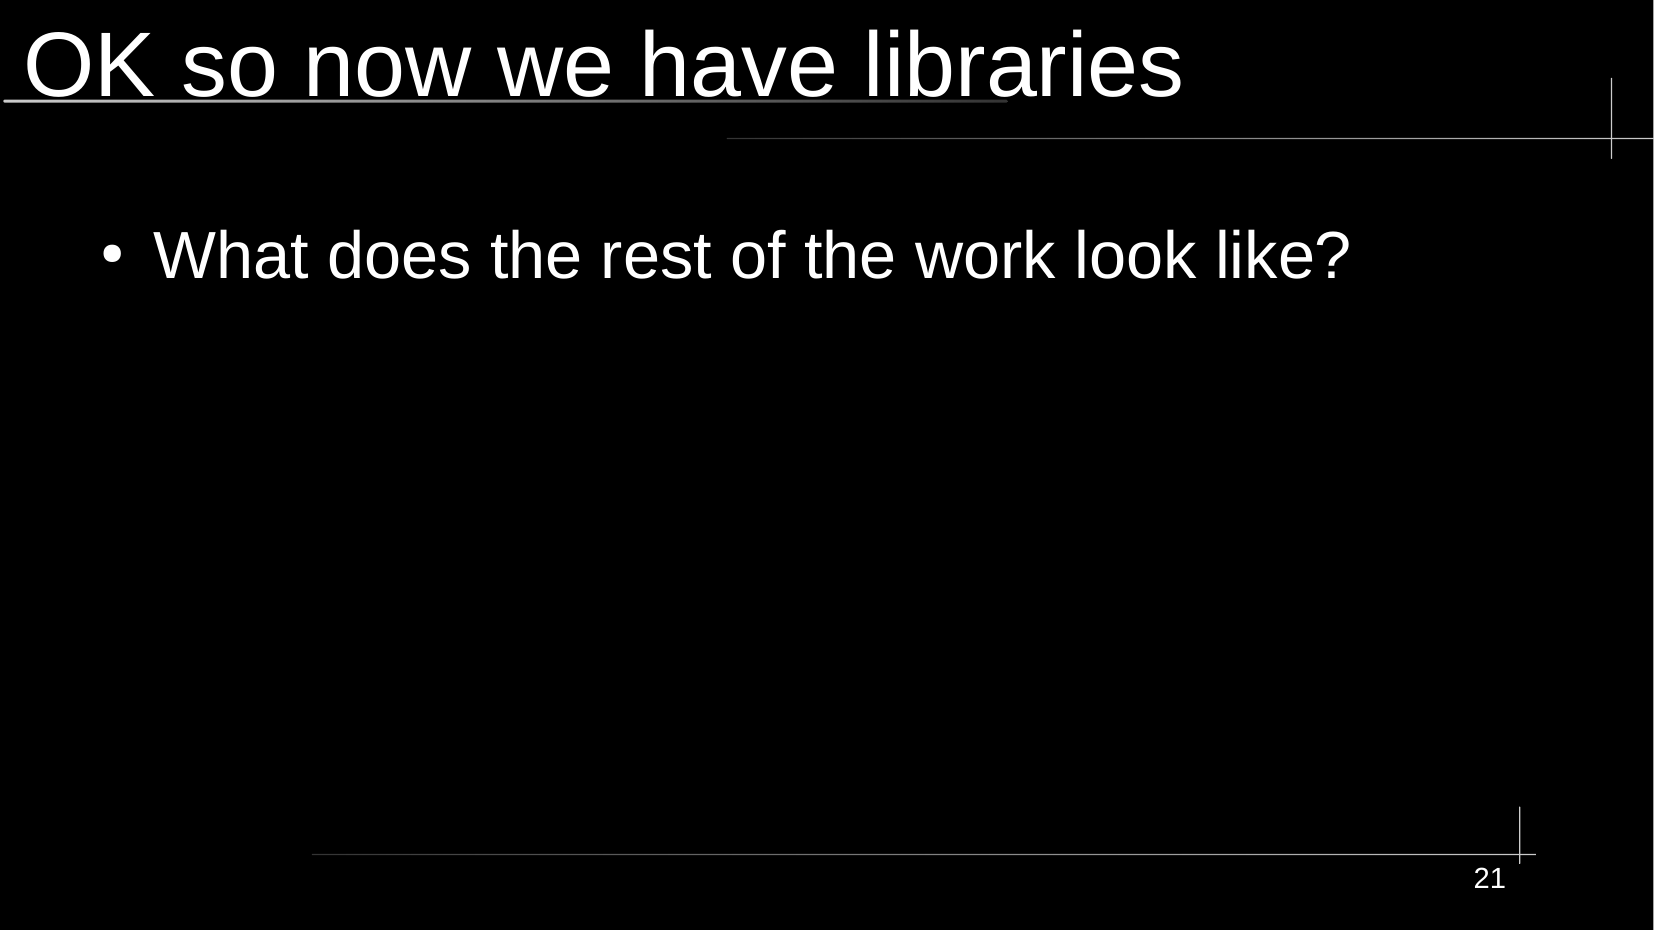

# OK so now we have libraries
What does the rest of the work look like?
21